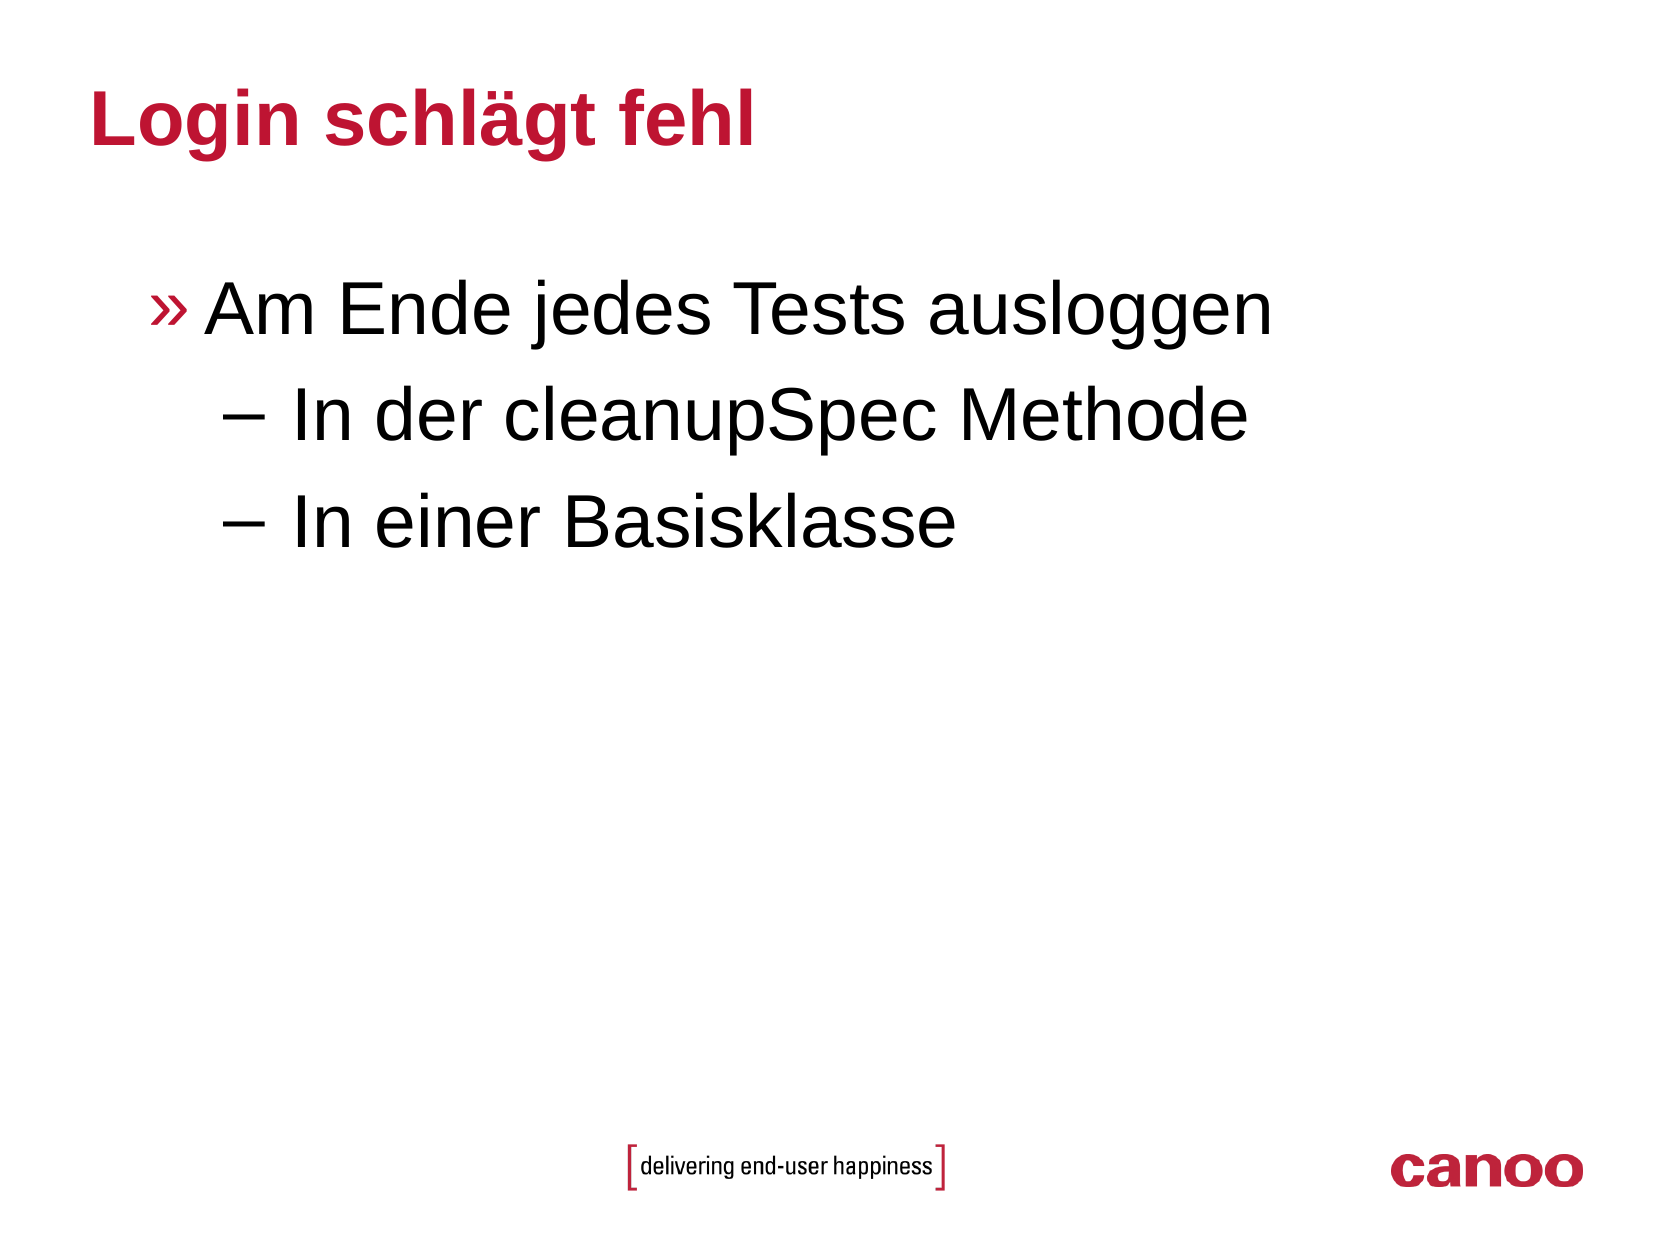

# Login schlägt fehl
Am Ende jedes Tests ausloggen
 In der cleanupSpec Methode
 In einer Basisklasse